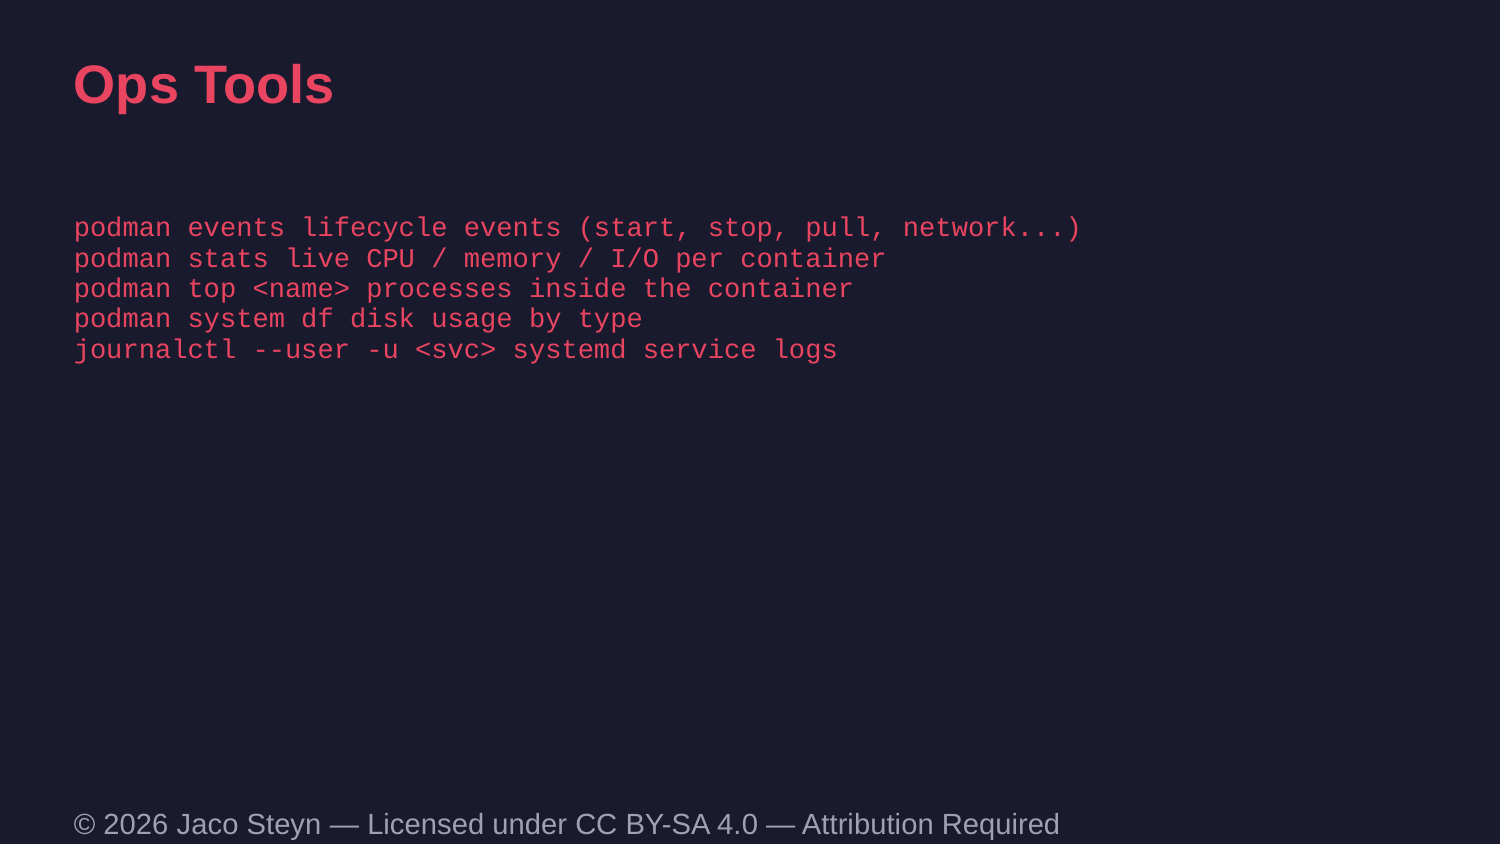

Ops Tools
podman events lifecycle events (start, stop, pull, network...)
podman stats live CPU / memory / I/O per container
podman top <name> processes inside the container
podman system df disk usage by type
journalctl --user -u <svc> systemd service logs
© 2026 Jaco Steyn — Licensed under CC BY-SA 4.0 — Attribution Required